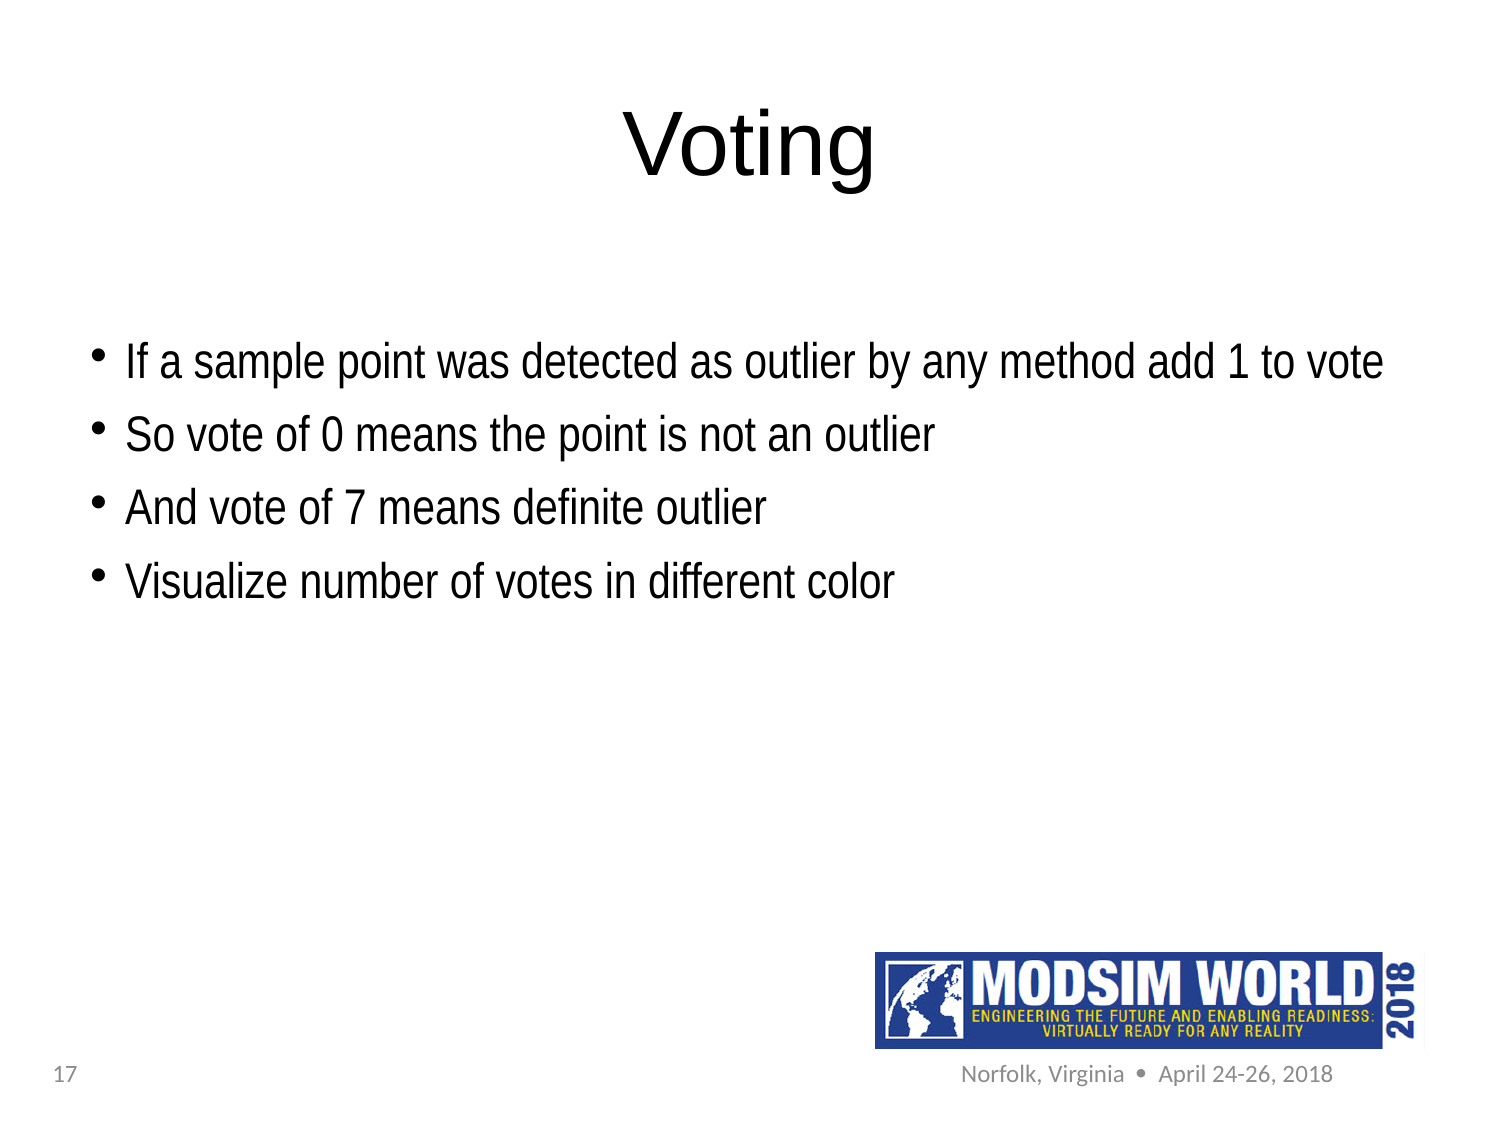

Voting
If a sample point was detected as outlier by any method add 1 to vote
So vote of 0 means the point is not an outlier
And vote of 7 means definite outlier
Visualize number of votes in different color
Norfolk, Virginia  April 24-26, 2018